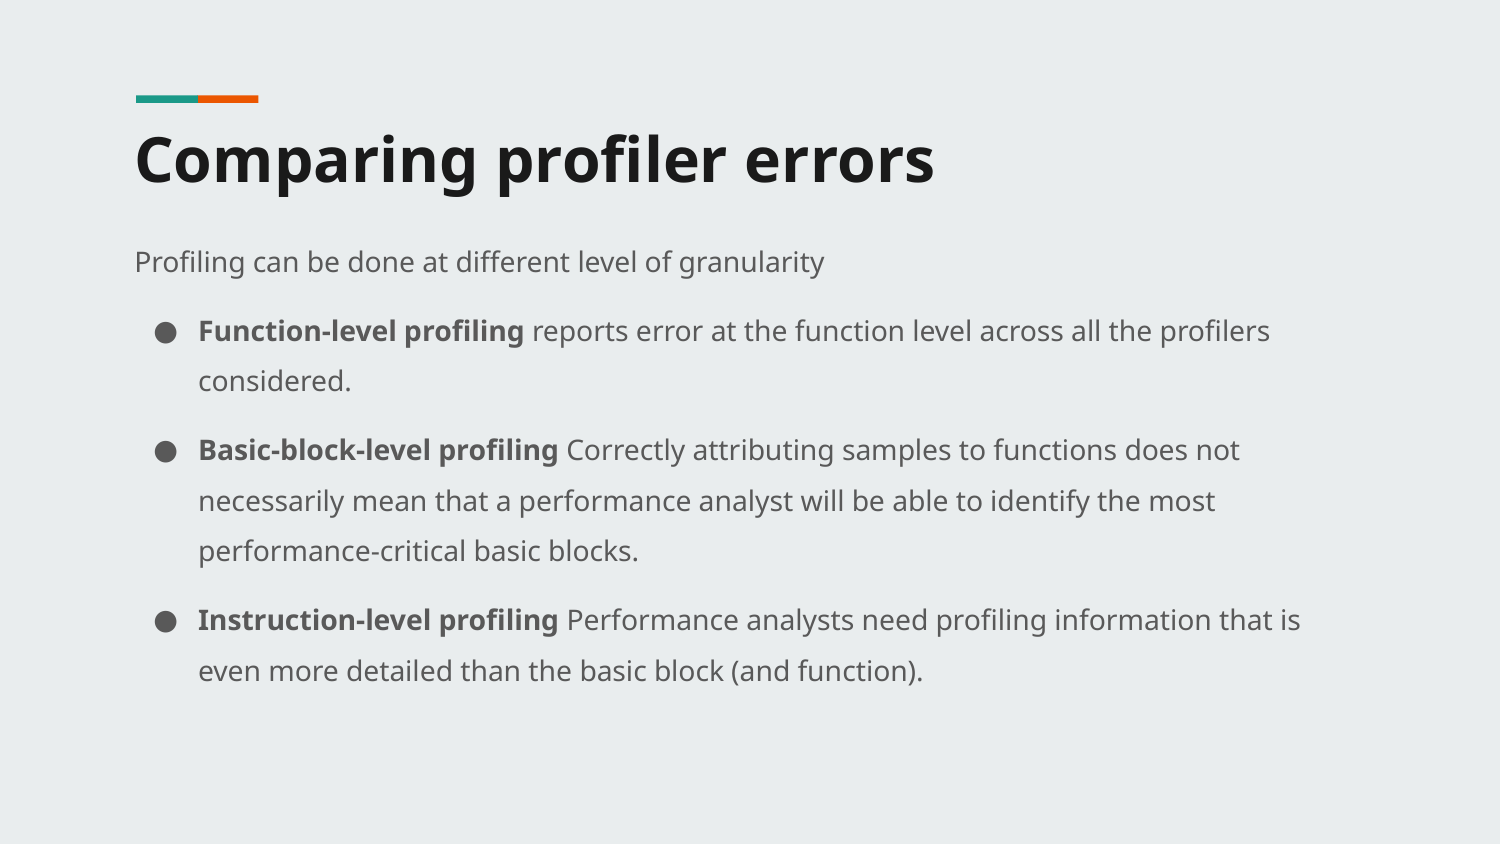

Comparing profiler errors
Profiling can be done at different level of granularity
Function-level profiling reports error at the function level across all the profilers considered.
Basic-block-level profiling Correctly attributing samples to functions does not necessarily mean that a performance analyst will be able to identify the most performance-critical basic blocks.
Instruction-level profiling Performance analysts need profiling information that is even more detailed than the basic block (and function).